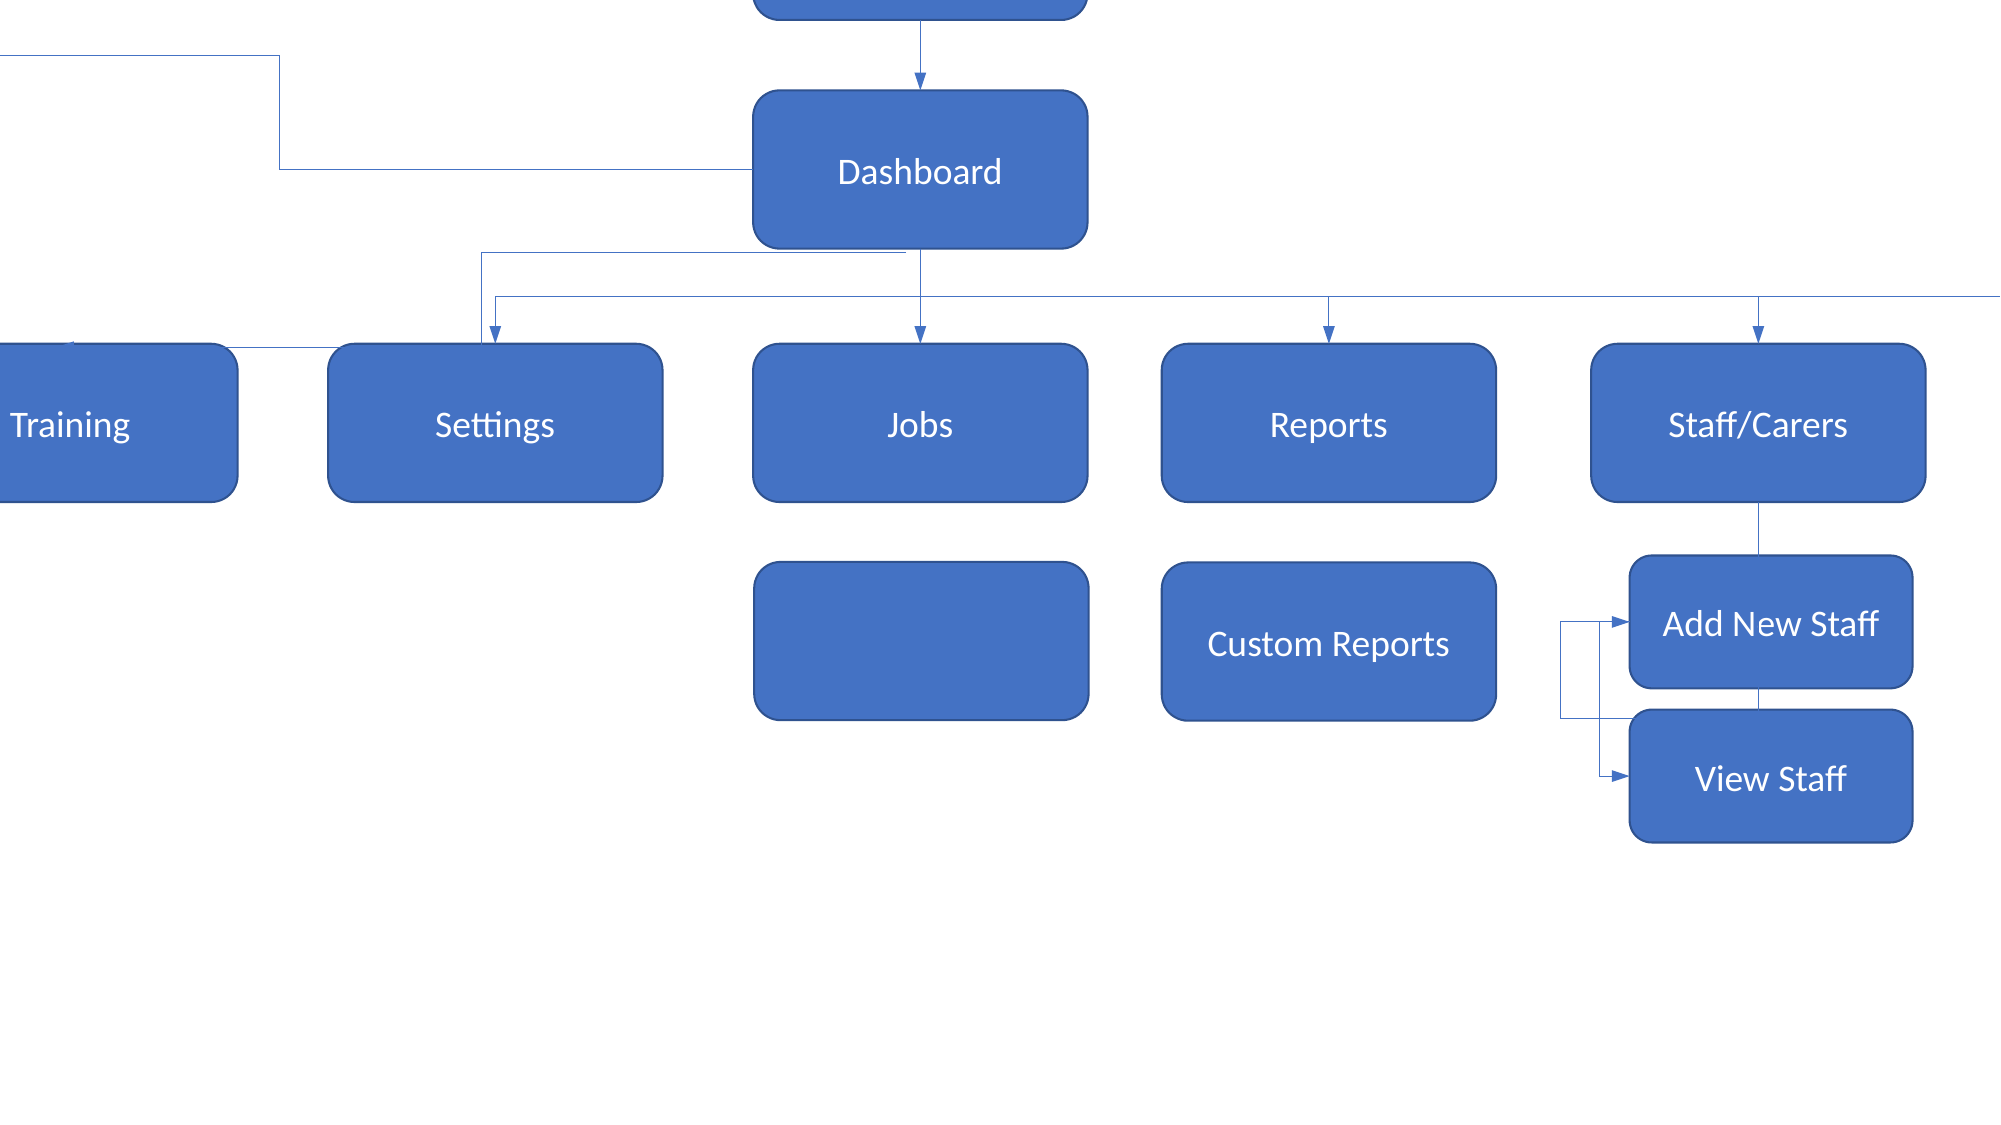

Login
Api
Dashboard
Profile
Training
Settings
Jobs
Reports
Staff/Carers
Clients
Profile
Add New Staff
Add client
Custom Reports
View Staff
View Clients
Client History